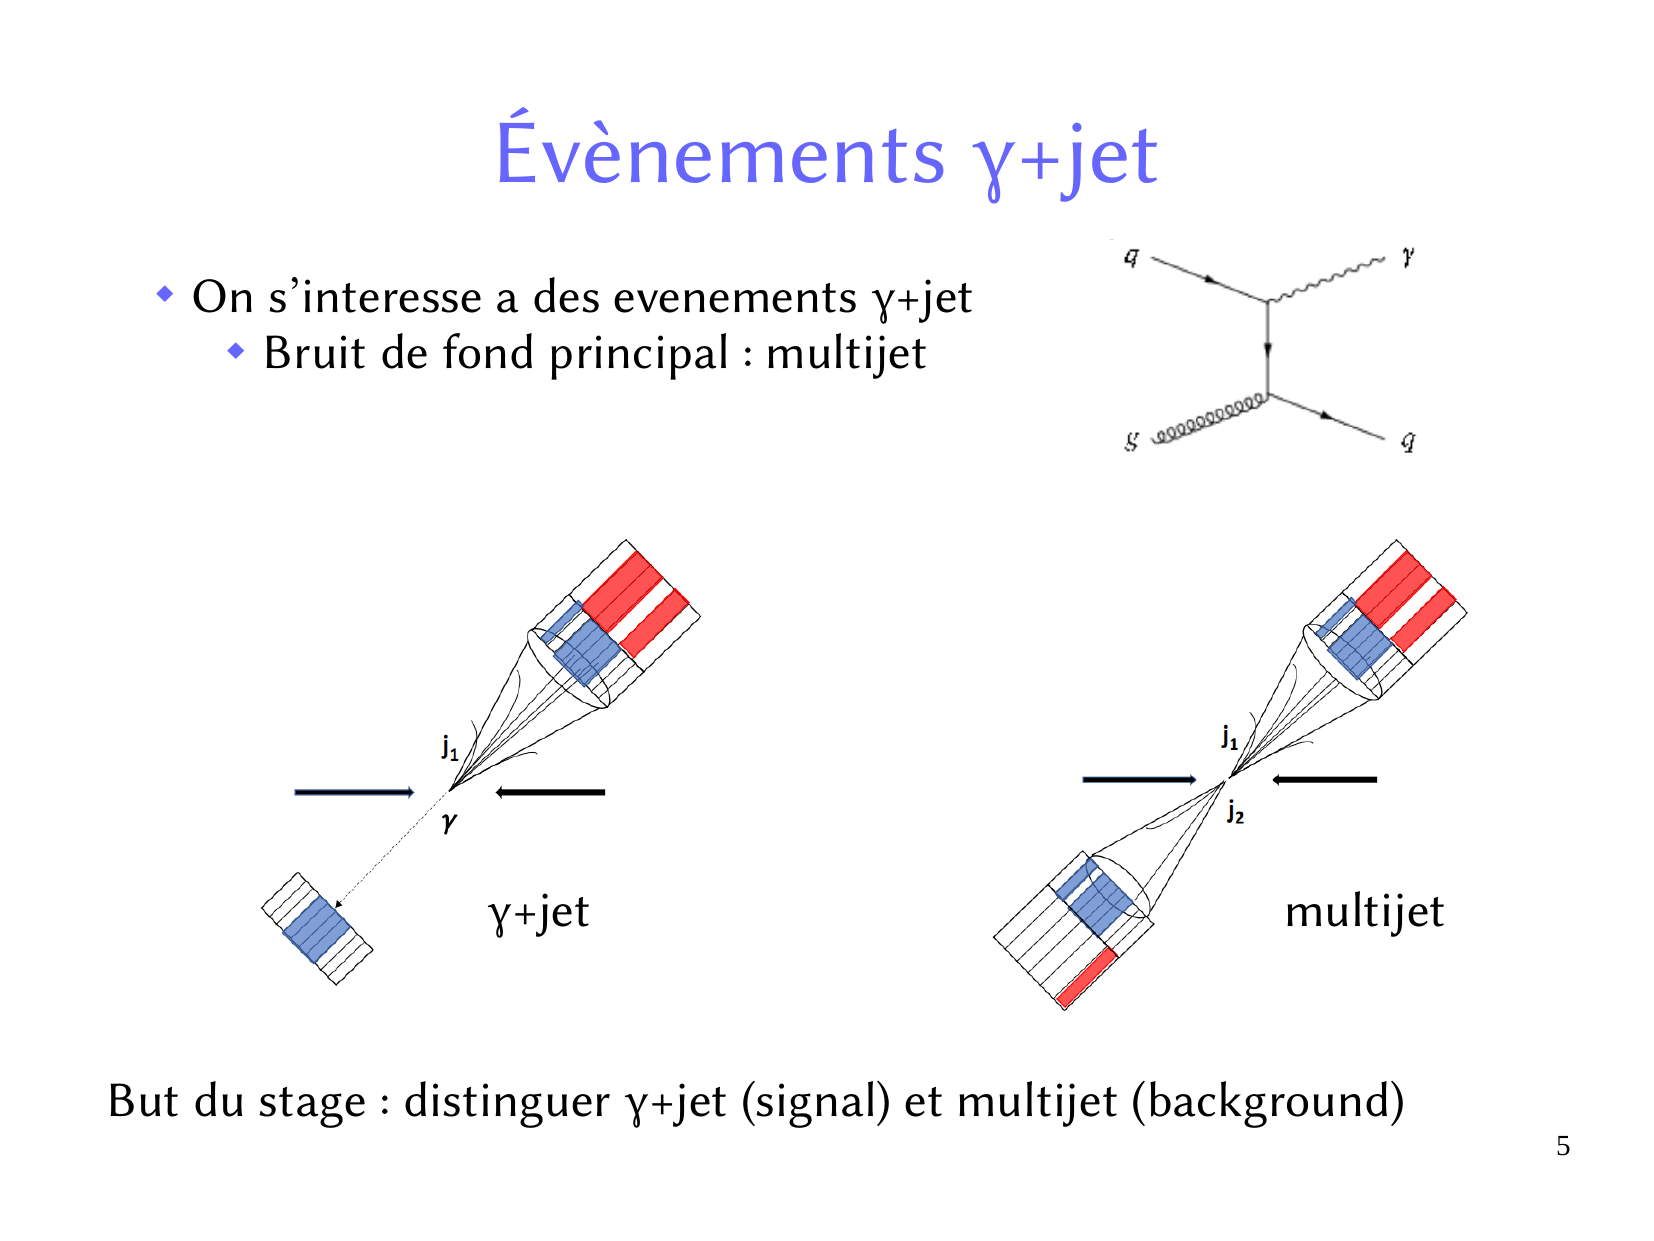

# Évènements γ+jet
On s’interesse a des evenements γ+jet
Bruit de fond principal : multijet
γ+jet
multijet
But du stage : distinguer γ+jet (signal) et multijet (background)
5